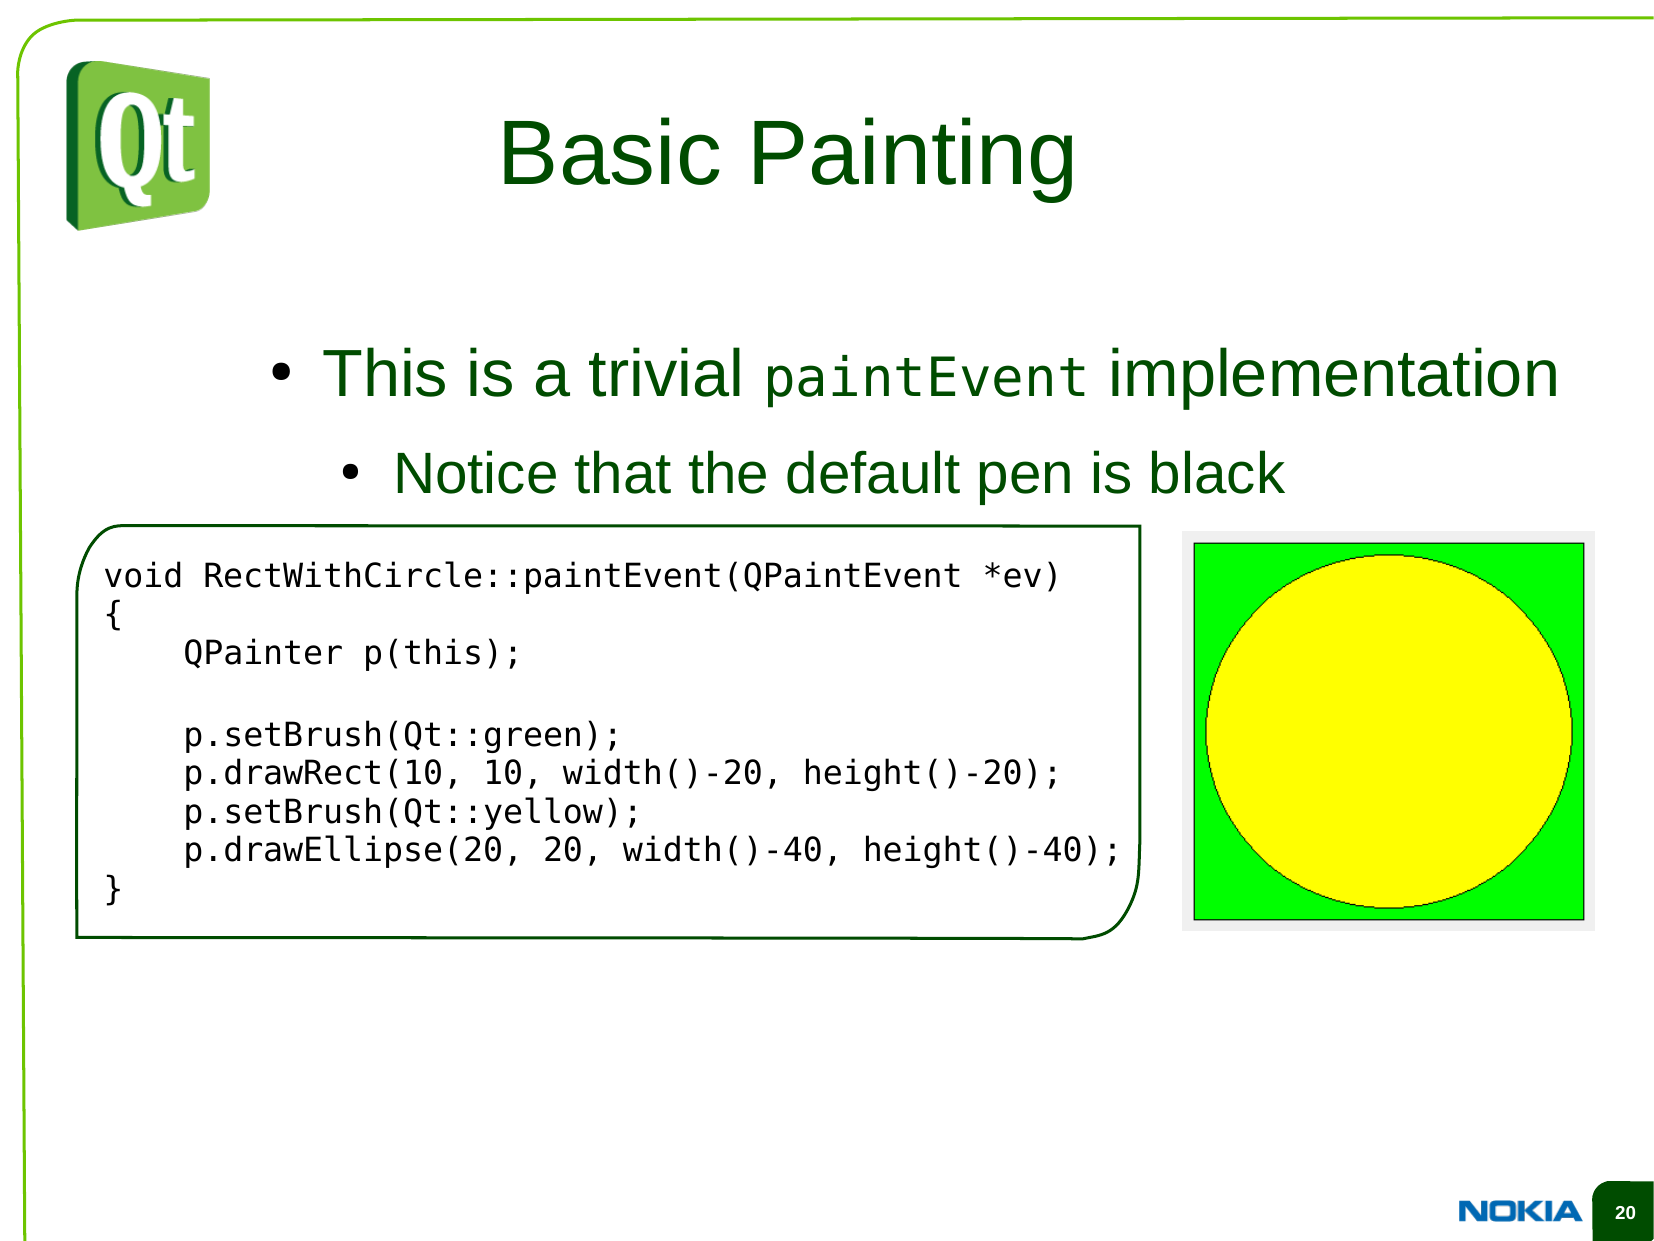

# Basic Painting
This is a trivial paintEvent implementation
Notice that the default pen is black
void RectWithCircle::paintEvent(QPaintEvent *ev)
{
 QPainter p(this);
 p.setBrush(Qt::green);
 p.drawRect(10, 10, width()-20, height()-20);
 p.setBrush(Qt::yellow);
 p.drawEllipse(20, 20, width()-40, height()-40);
}